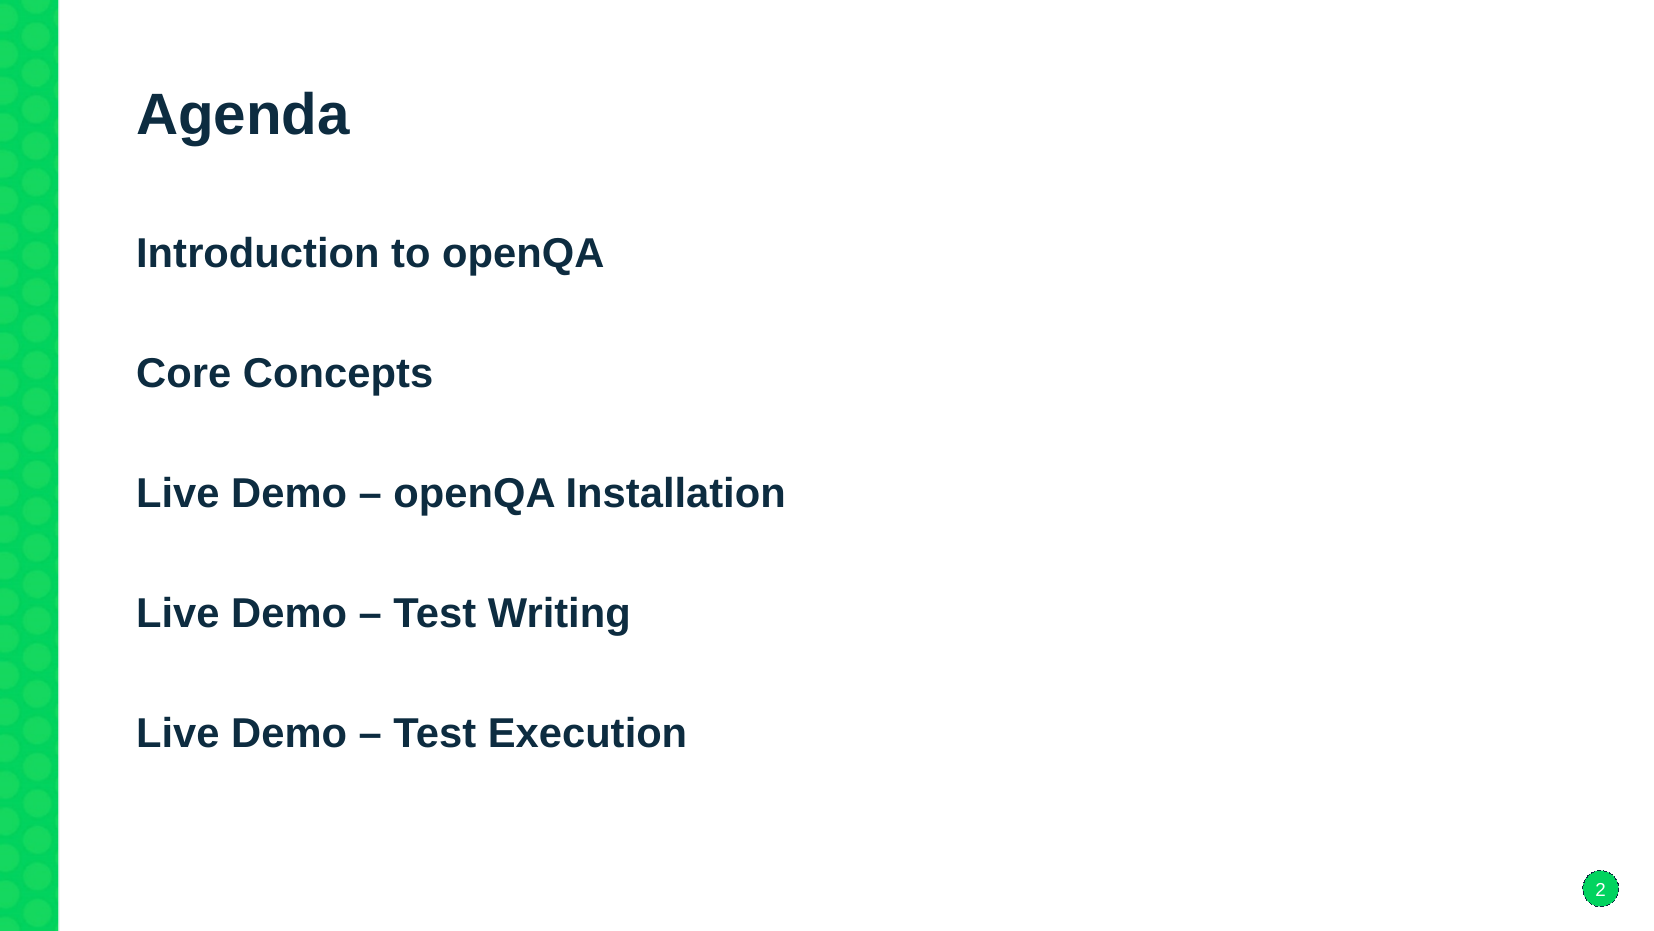

# Agenda
Introduction to openQA
Core Concepts
Live Demo – openQA Installation
Live Demo – Test Writing
Live Demo – Test Execution
2